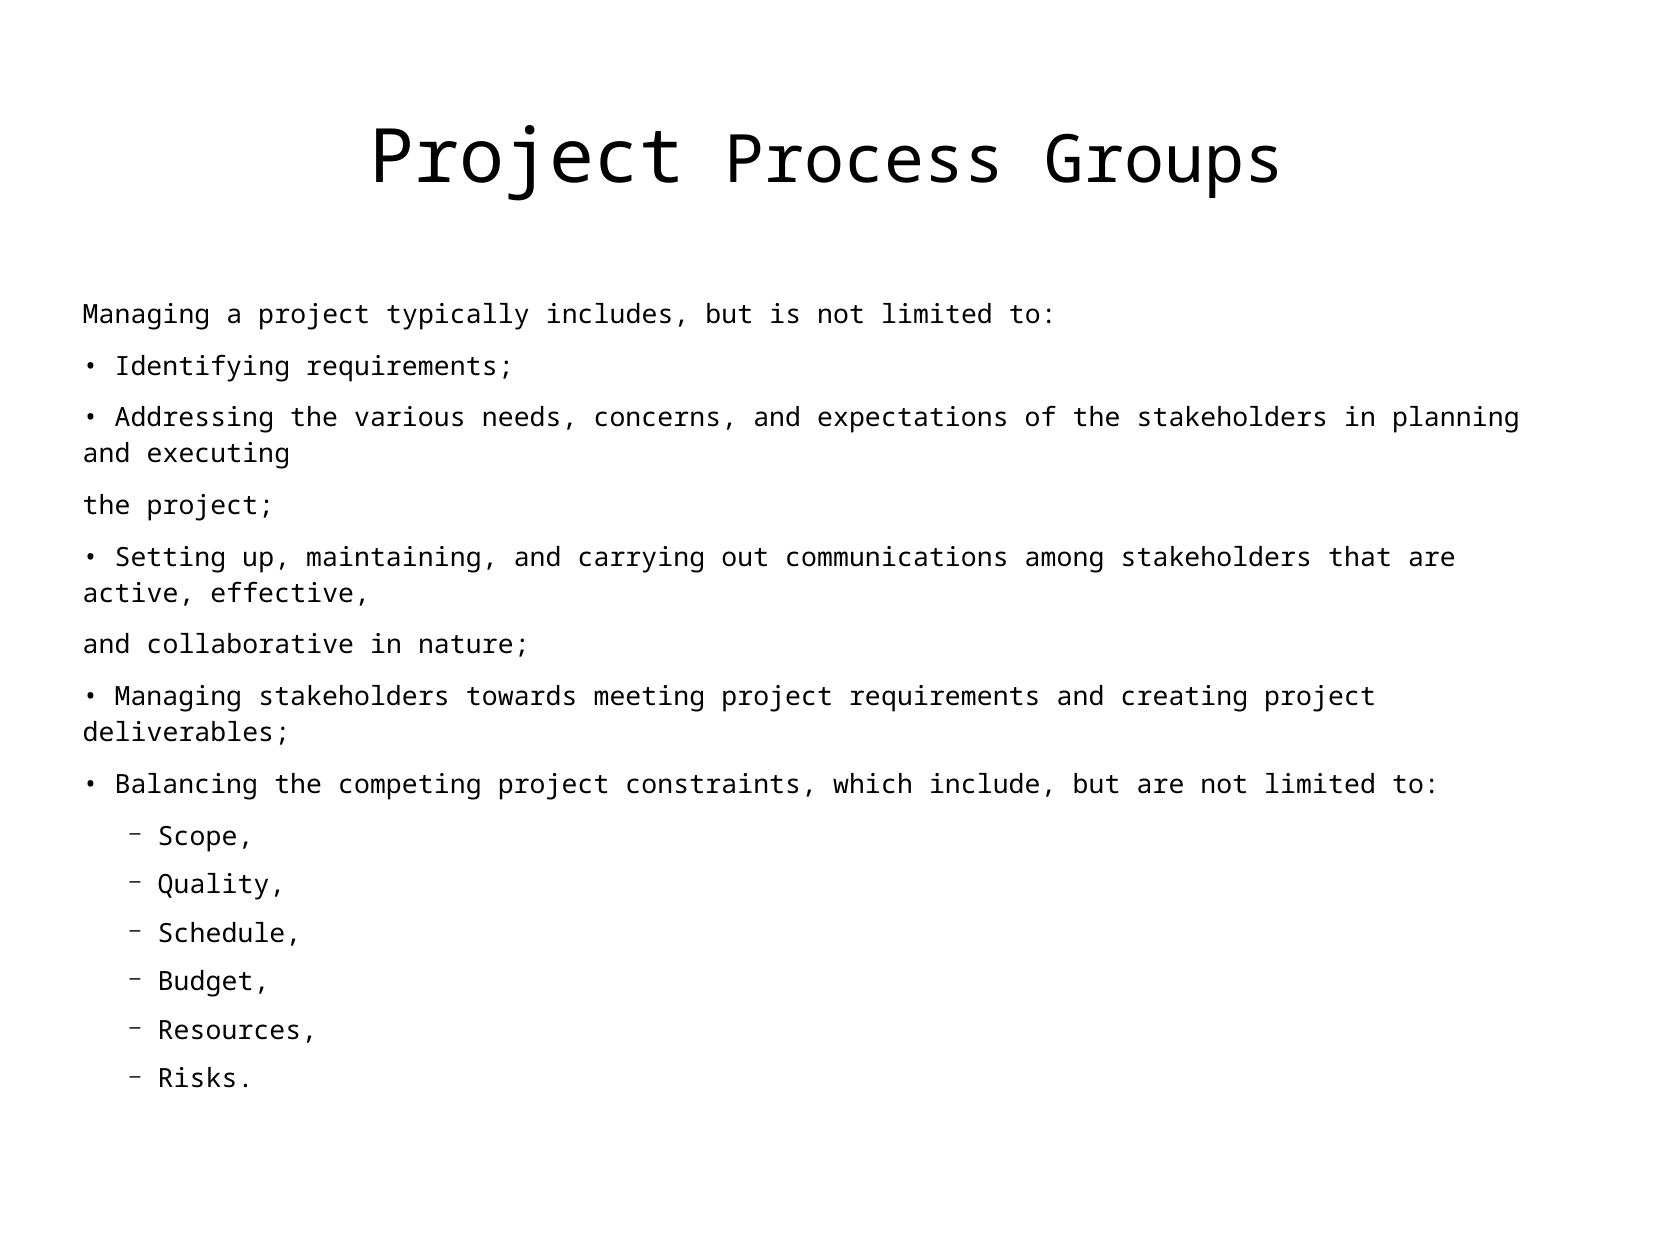

# Project Process Groups
Managing a project typically includes, but is not limited to:
• Identifying requirements;
• Addressing the various needs, concerns, and expectations of the stakeholders in planning and executing
the project;
• Setting up, maintaining, and carrying out communications among stakeholders that are active, effective,
and collaborative in nature;
• Managing stakeholders towards meeting project requirements and creating project deliverables;
• Balancing the competing project constraints, which include, but are not limited to:
Scope,
Quality,
Schedule,
Budget,
Resources,
Risks.